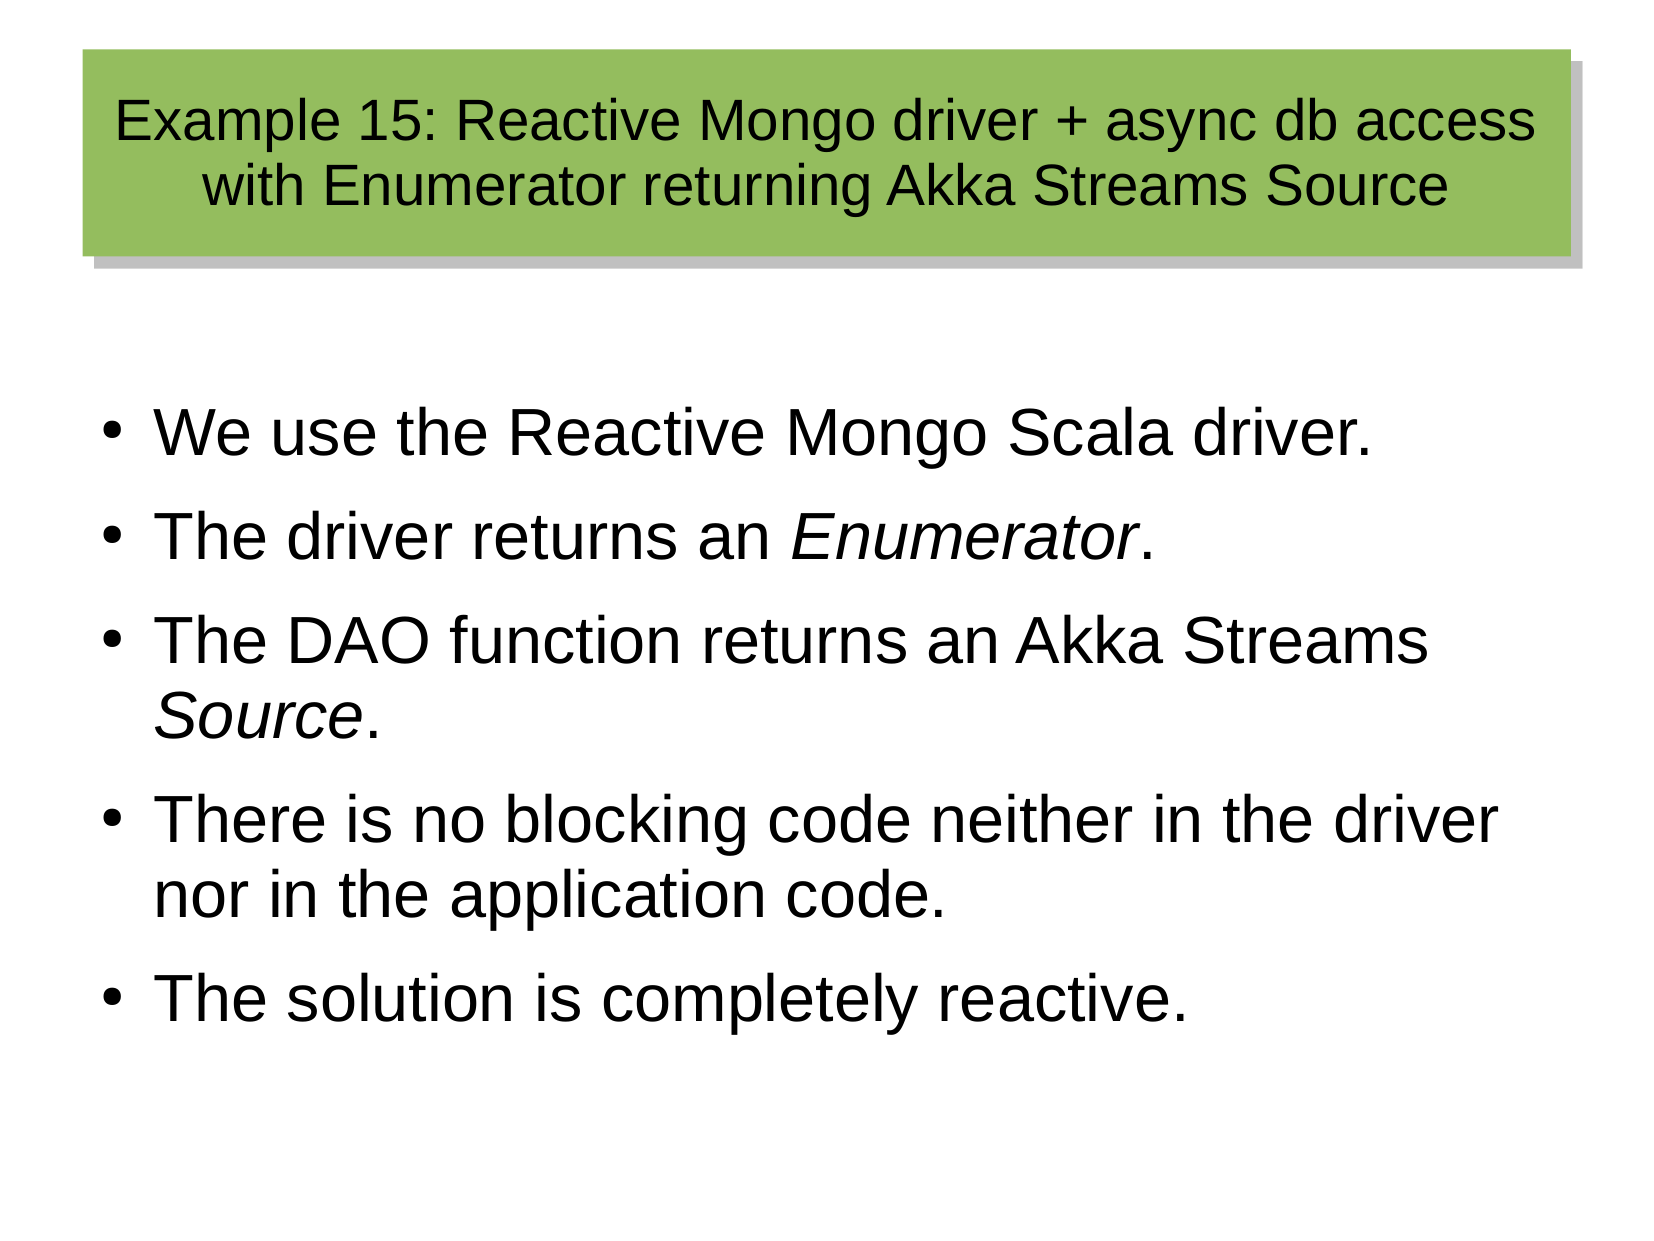

# Example 15: Reactive Mongo driver + async db access with Enumerator returning Akka Streams Source
We use the Reactive Mongo Scala driver.
The driver returns an Enumerator.
The DAO function returns an Akka Streams Source.
There is no blocking code neither in the driver nor in the application code.
The solution is completely reactive.